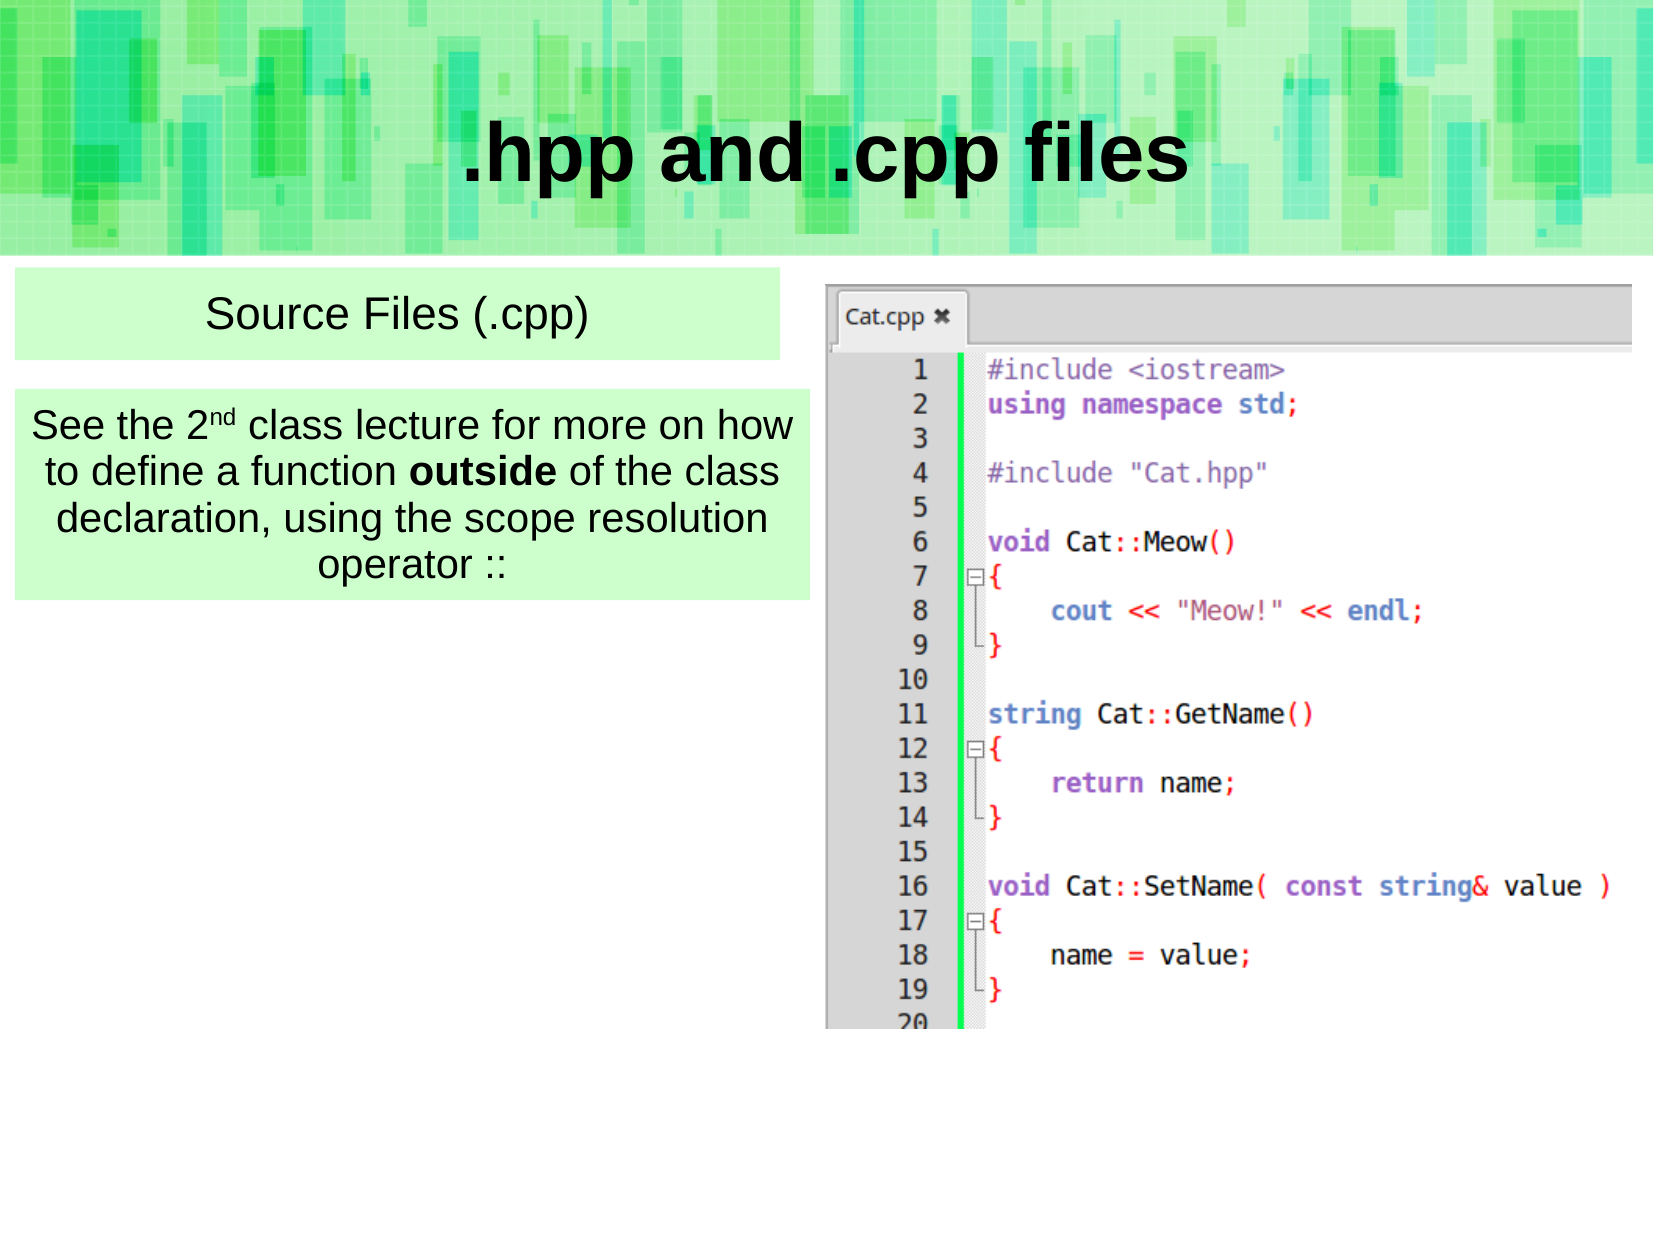

# .hpp and .cpp files
Source Files (.cpp)
See the 2nd class lecture for more on how to define a function outside of the class declaration, using the scope resolution operator ::